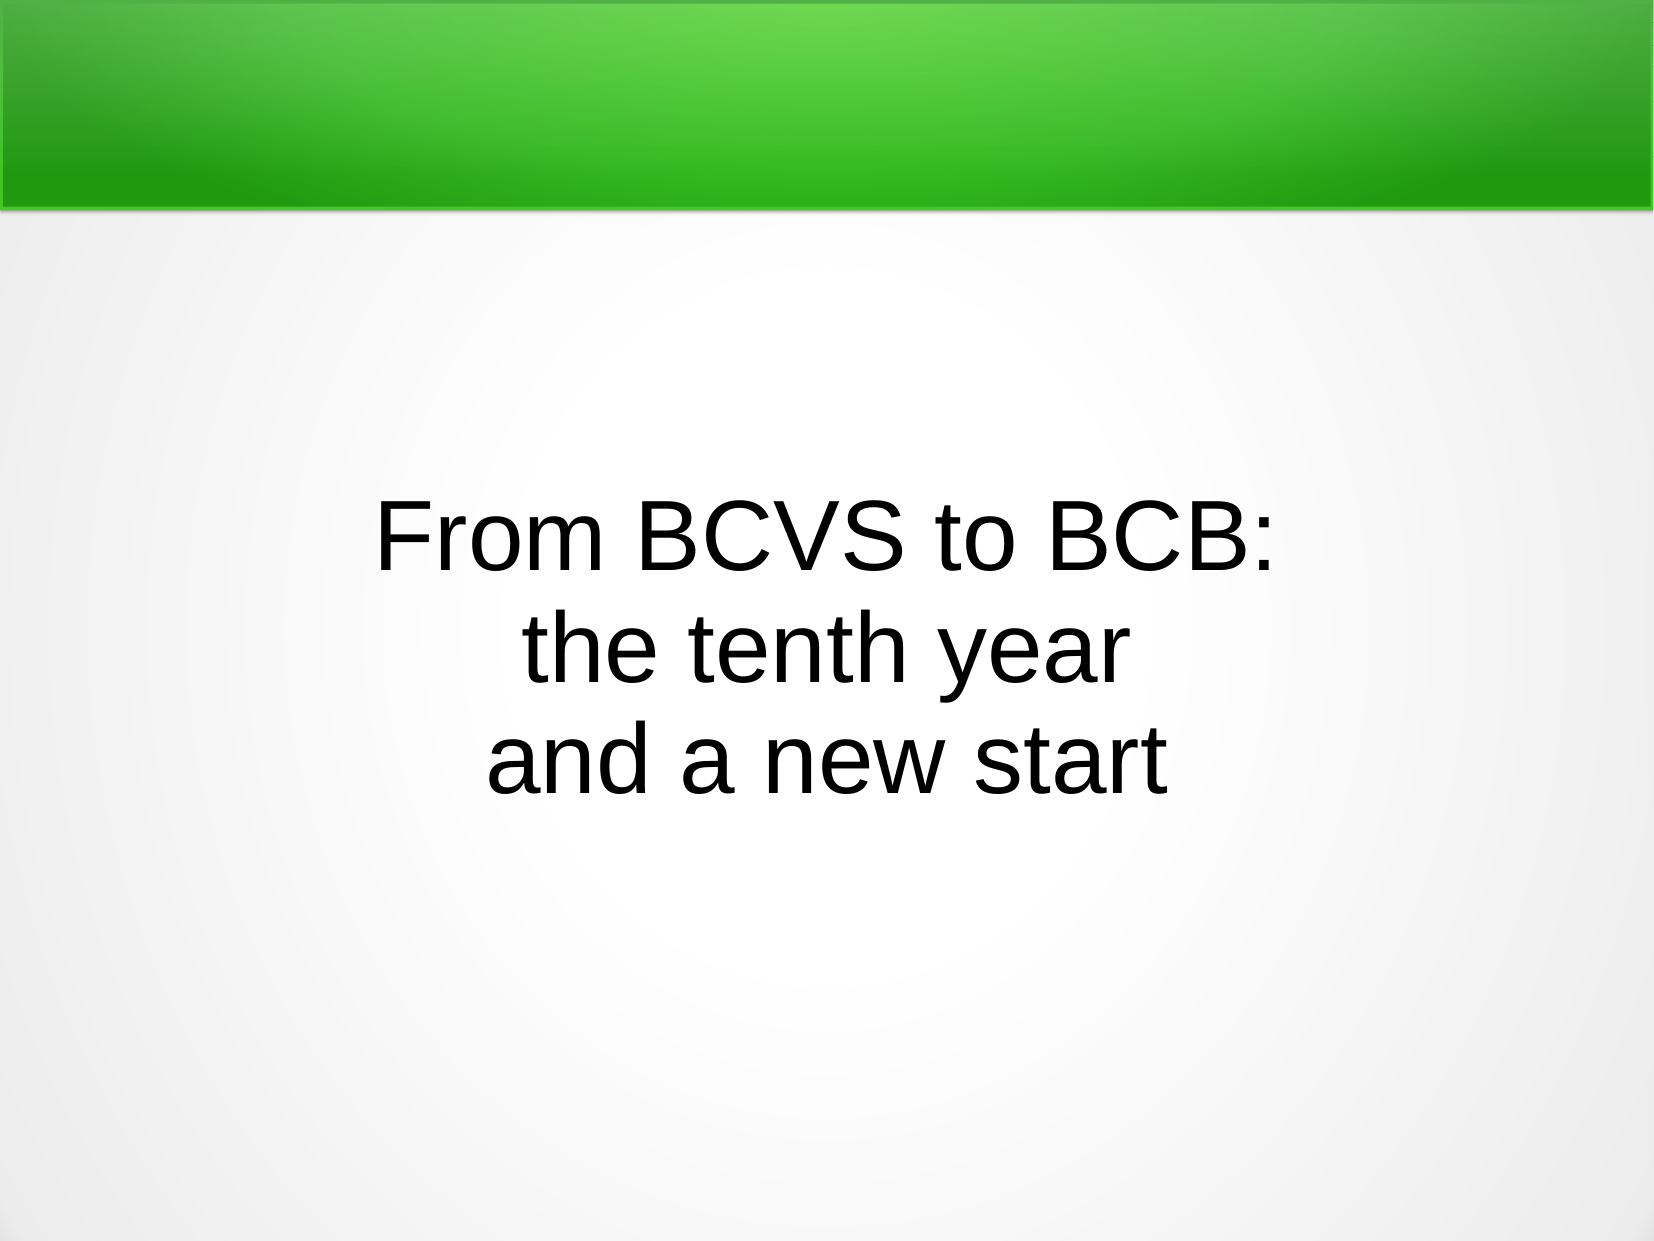

# From BCVS to BCB:
the tenth year
and a new start